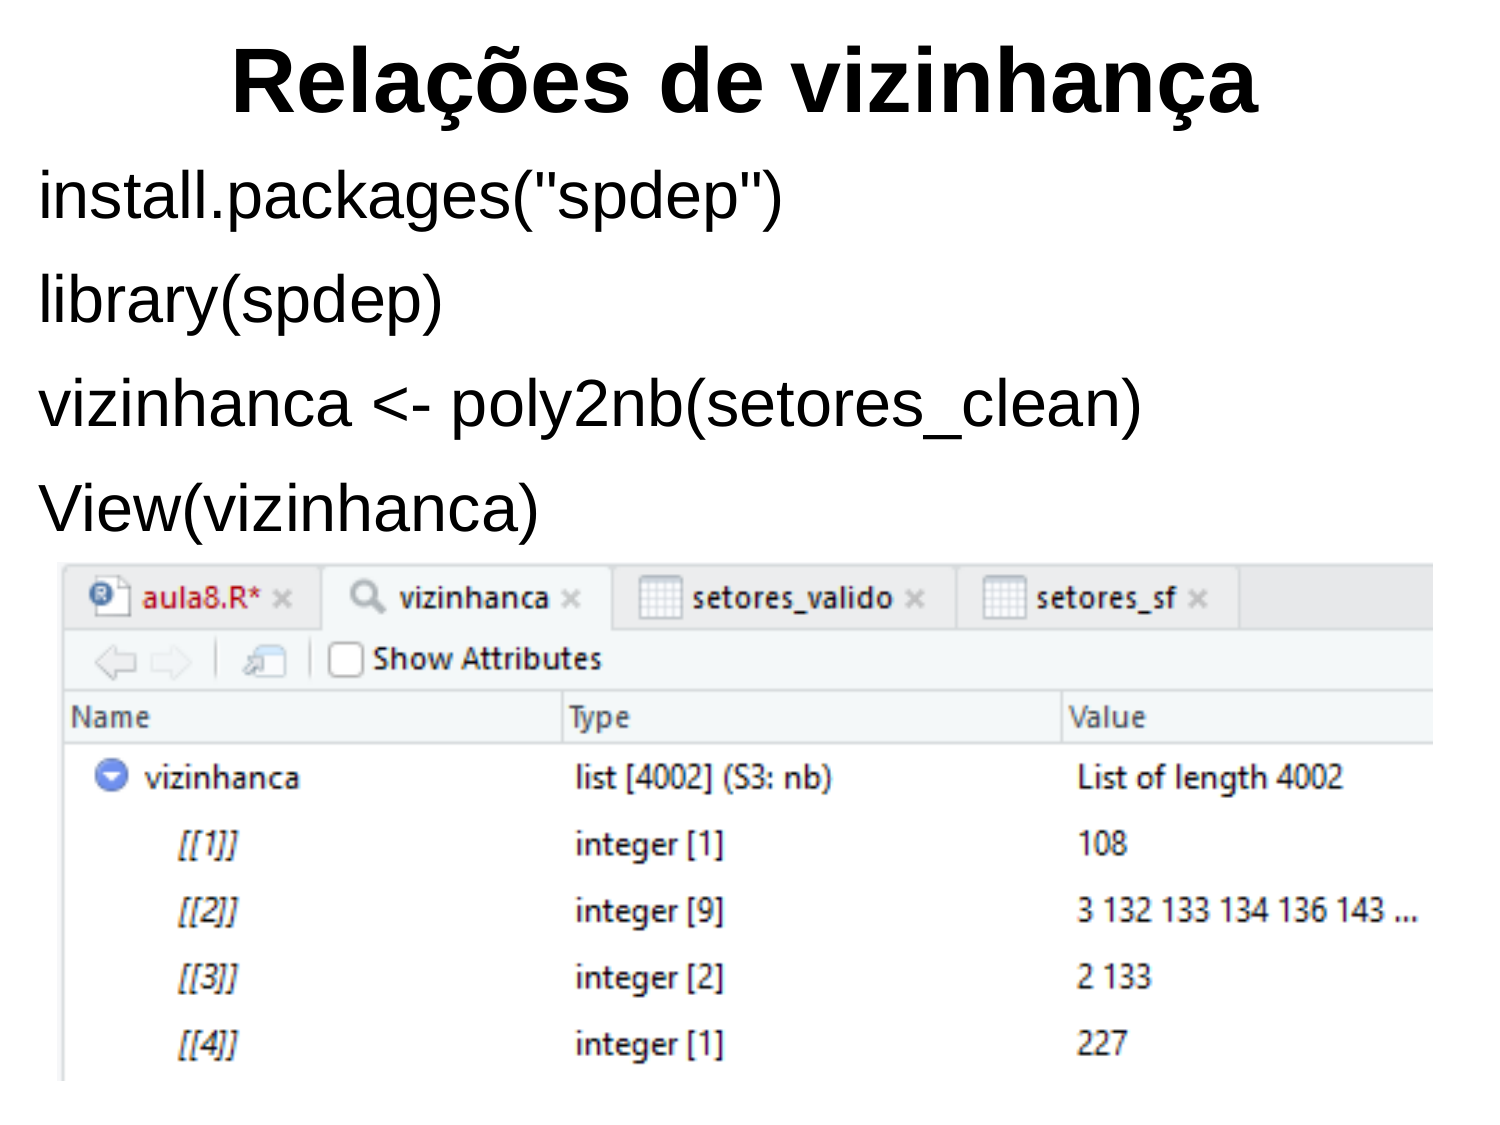

# Relações de vizinhança
install.packages("spdep")
library(spdep)
vizinhanca <- poly2nb(setores_clean)
View(vizinhanca)